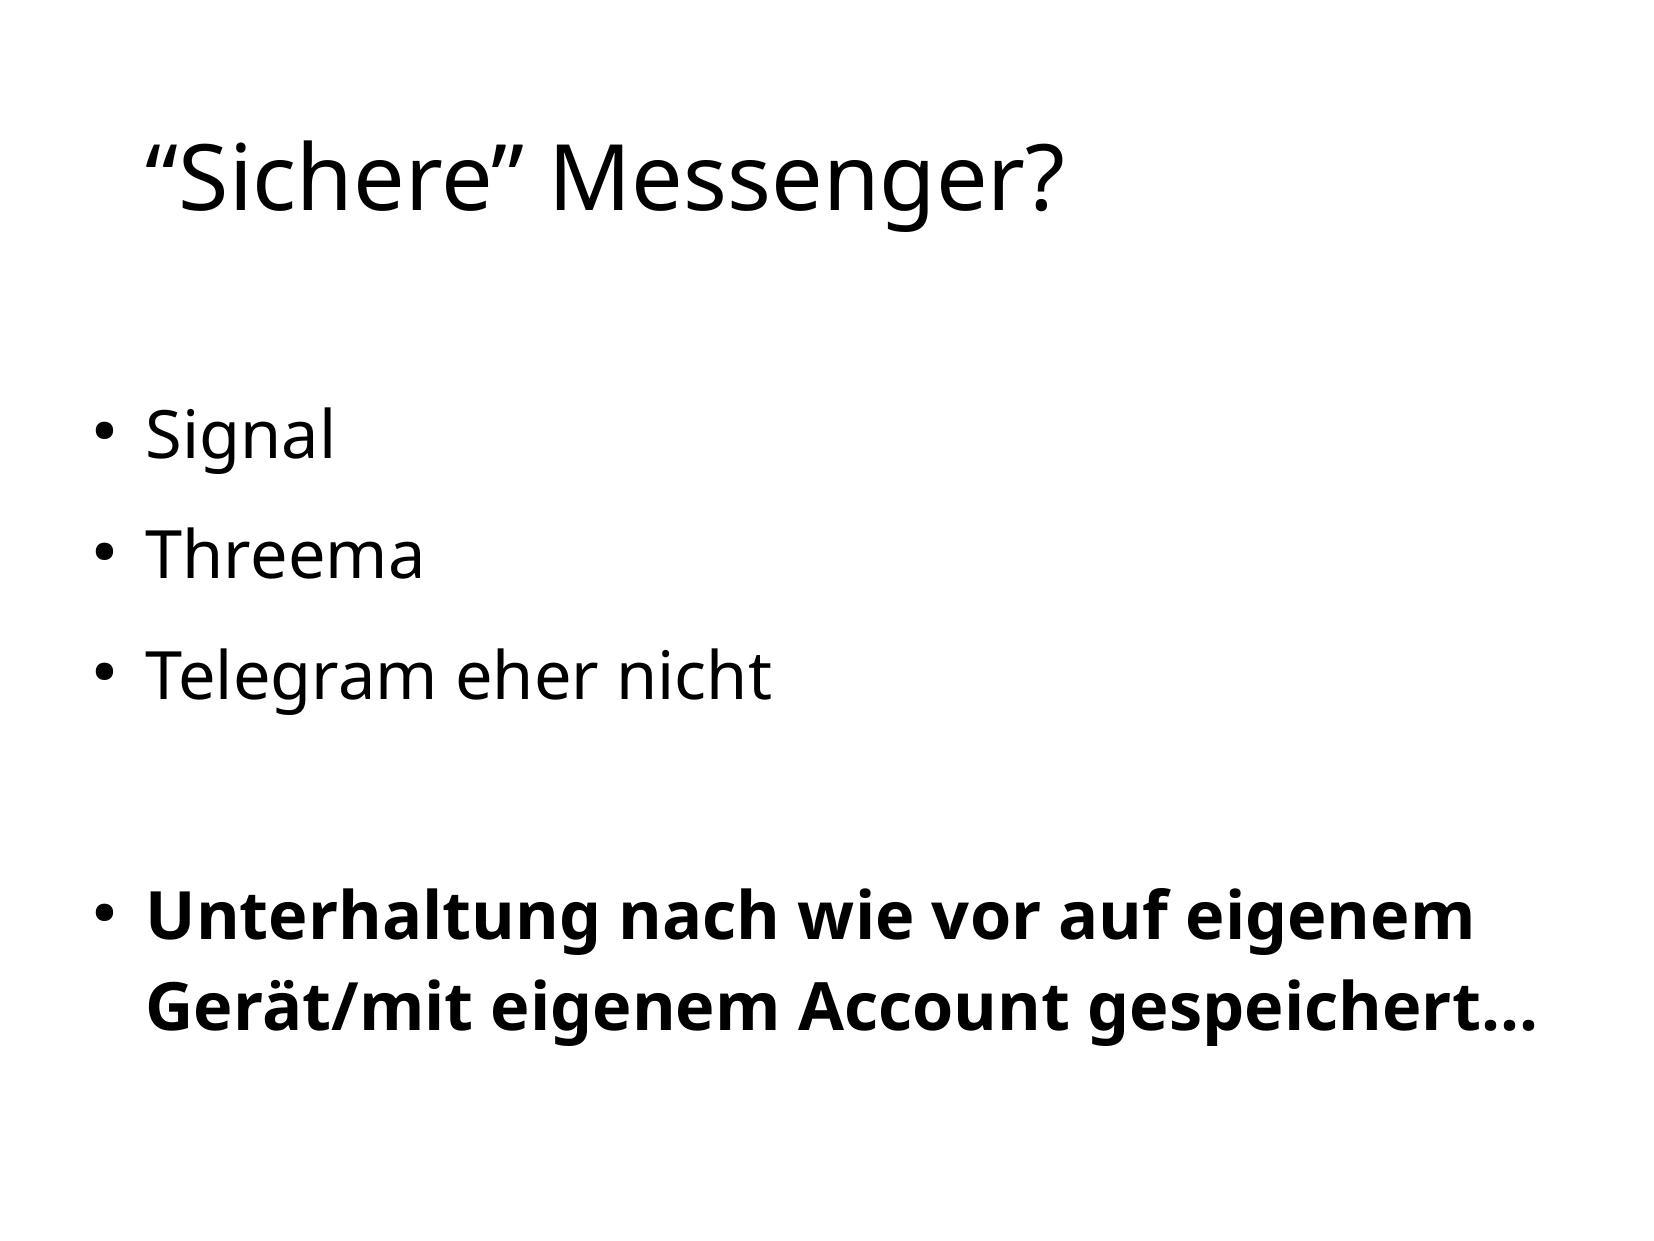

# “Sichere” Messenger?
Signal
Threema
Telegram eher nicht
Unterhaltung nach wie vor auf eigenem Gerät/mit eigenem Account gespeichert…